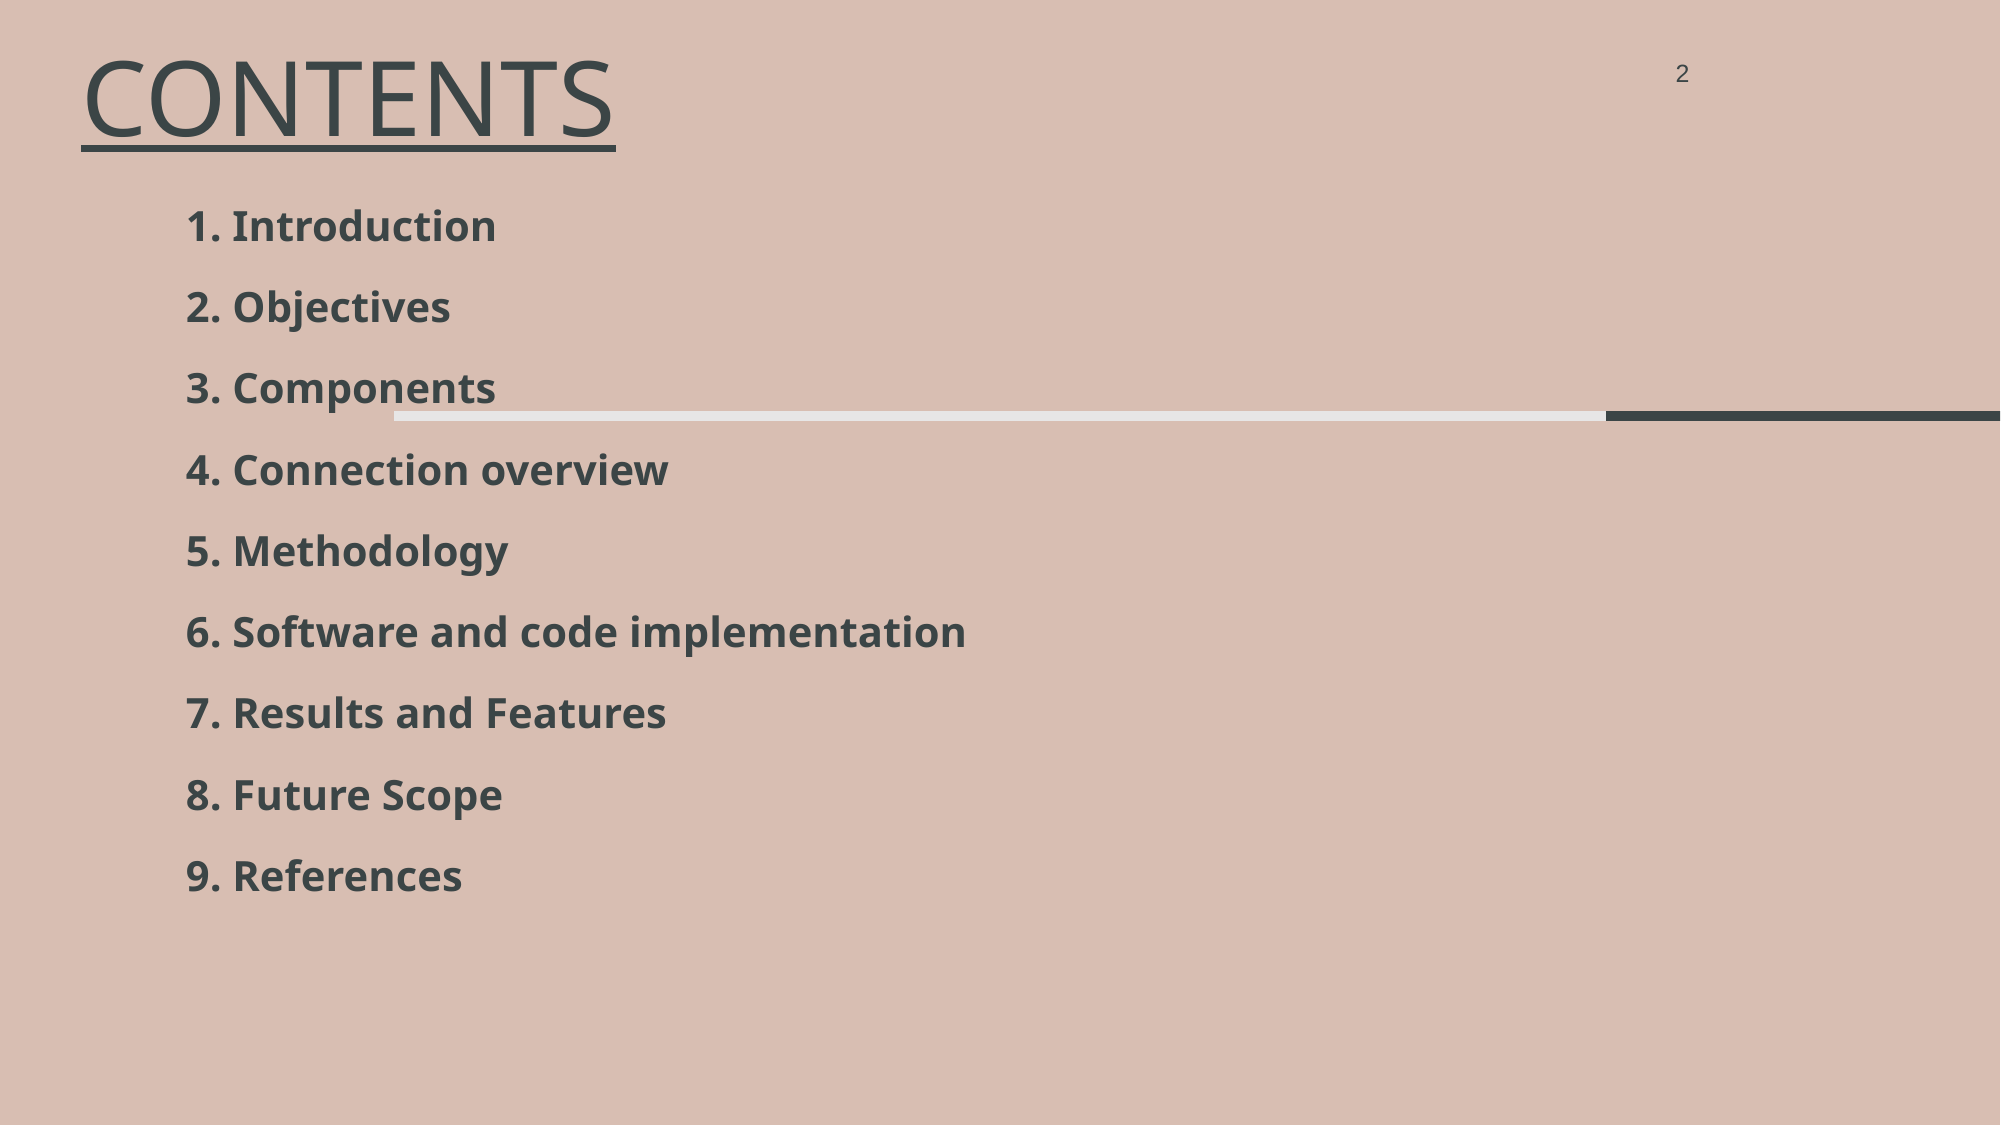

# Contents
1. Introduction
2. Objectives
3. Components
4. Connection overview
5. Methodology
6. Software and code implementation
7. Results and Features
8. Future Scope
9. References